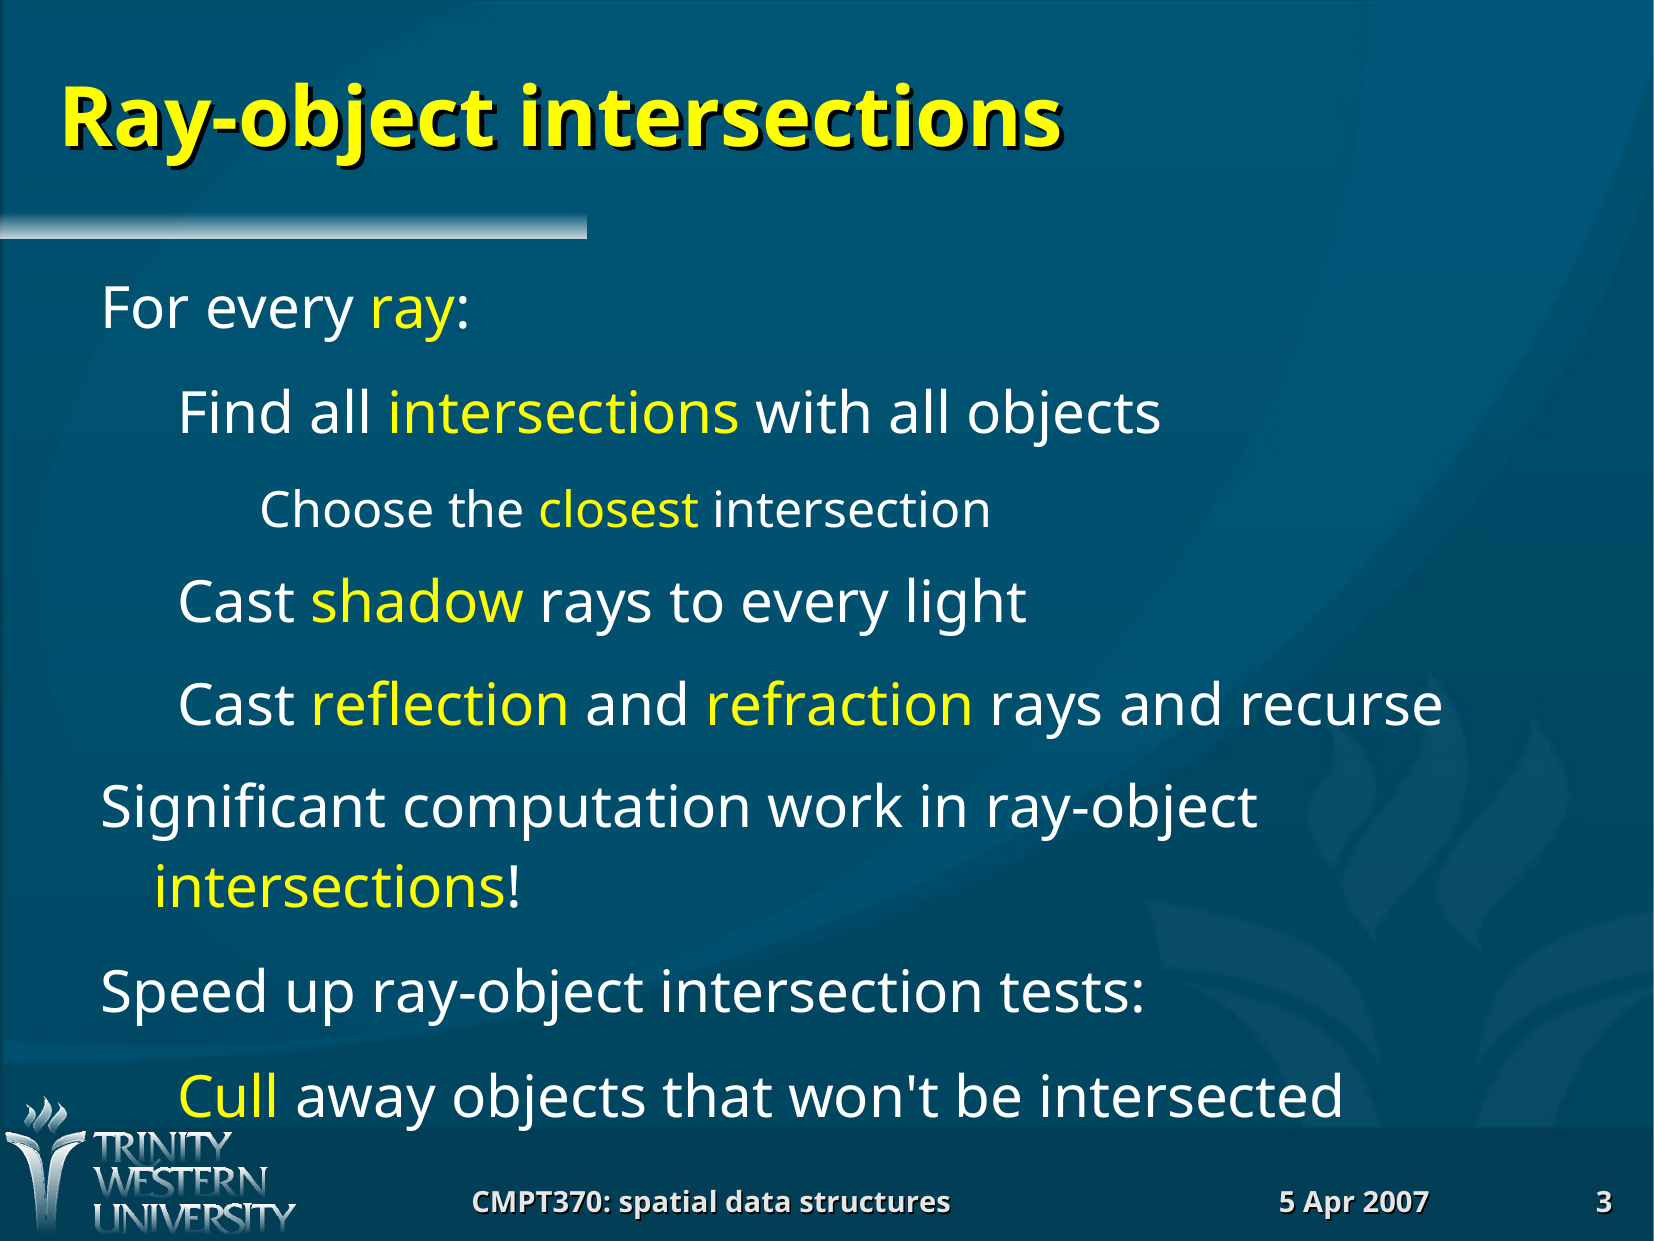

# Ray-object intersections
For every ray:
Find all intersections with all objects
Choose the closest intersection
Cast shadow rays to every light
Cast reflection and refraction rays and recurse
Significant computation work in ray-object intersections!
Speed up ray-object intersection tests:
Cull away objects that won't be intersected
CMPT370: spatial data structures
5 Apr 2007
3